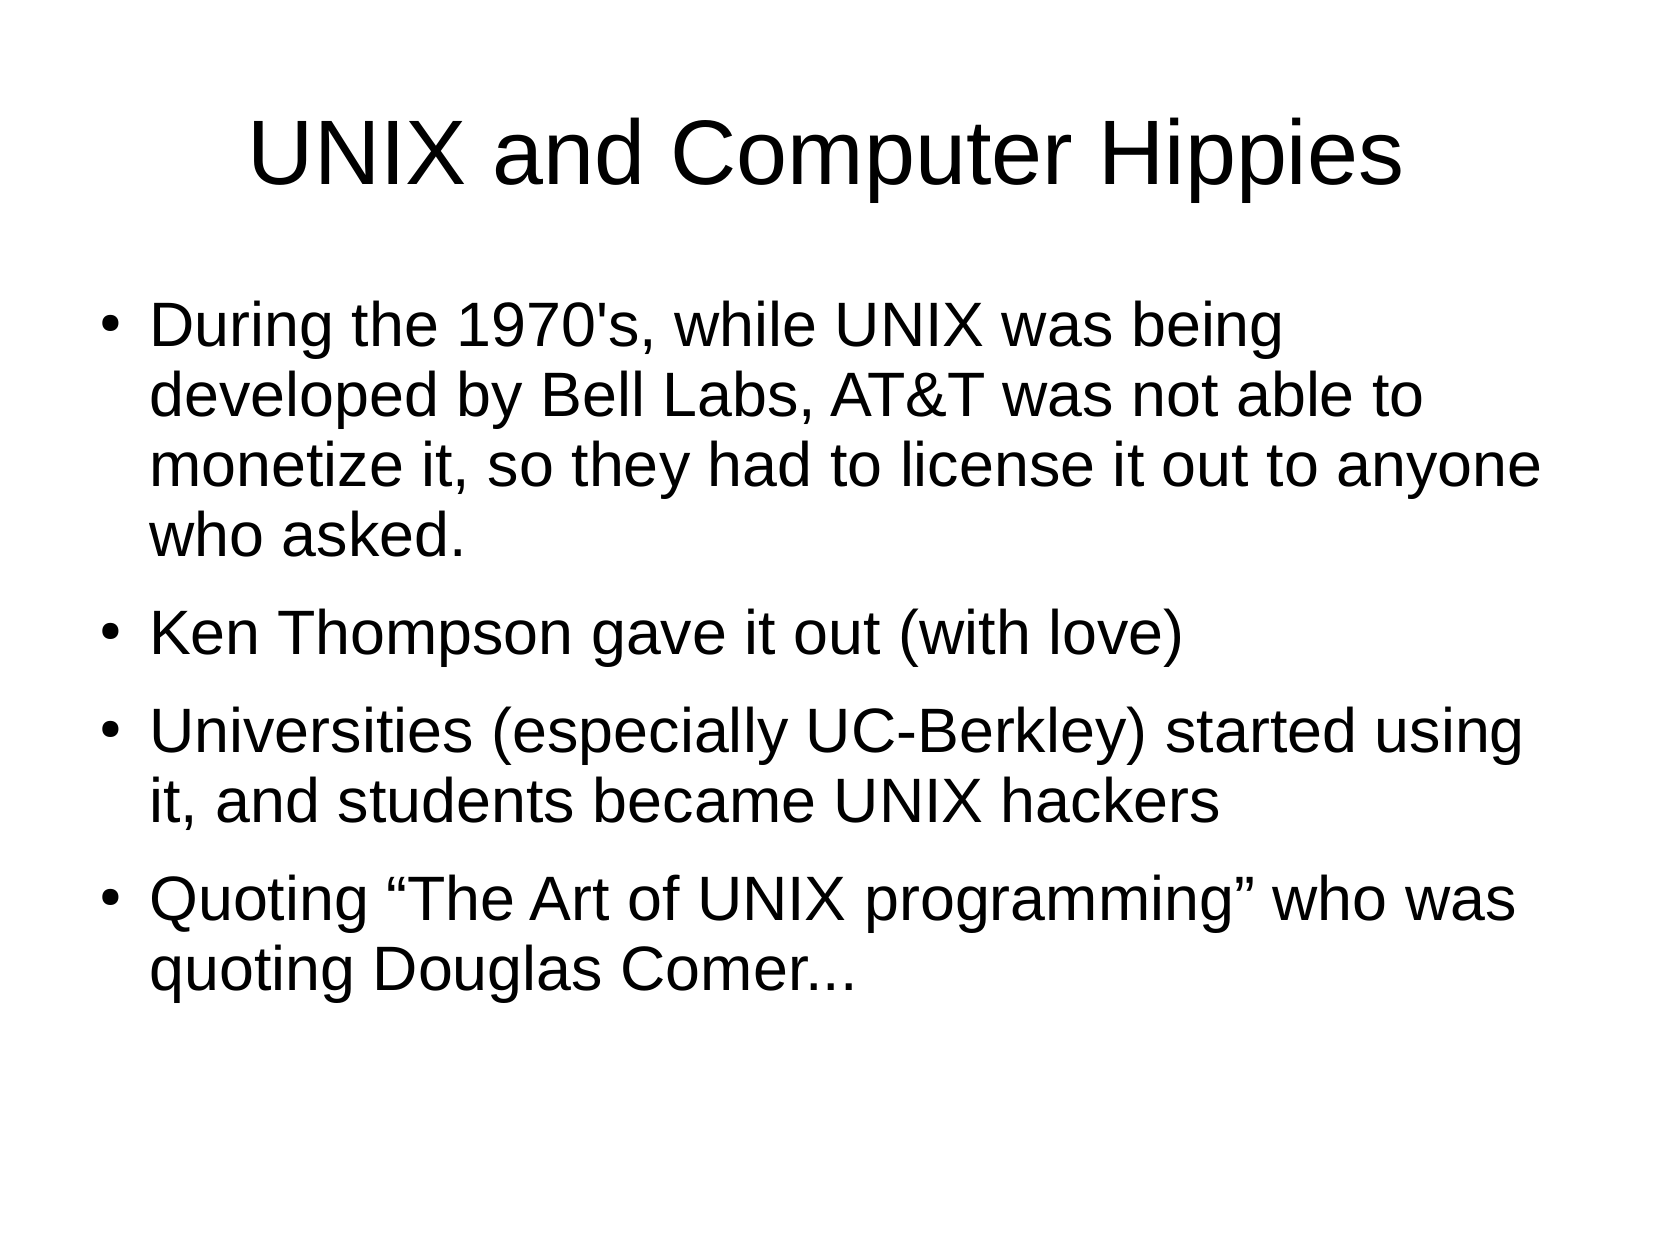

# UNIX and Computer Hippies
During the 1970's, while UNIX was being developed by Bell Labs, AT&T was not able to monetize it, so they had to license it out to anyone who asked.
Ken Thompson gave it out (with love)
Universities (especially UC-Berkley) started using it, and students became UNIX hackers
Quoting “The Art of UNIX programming” who was quoting Douglas Comer...